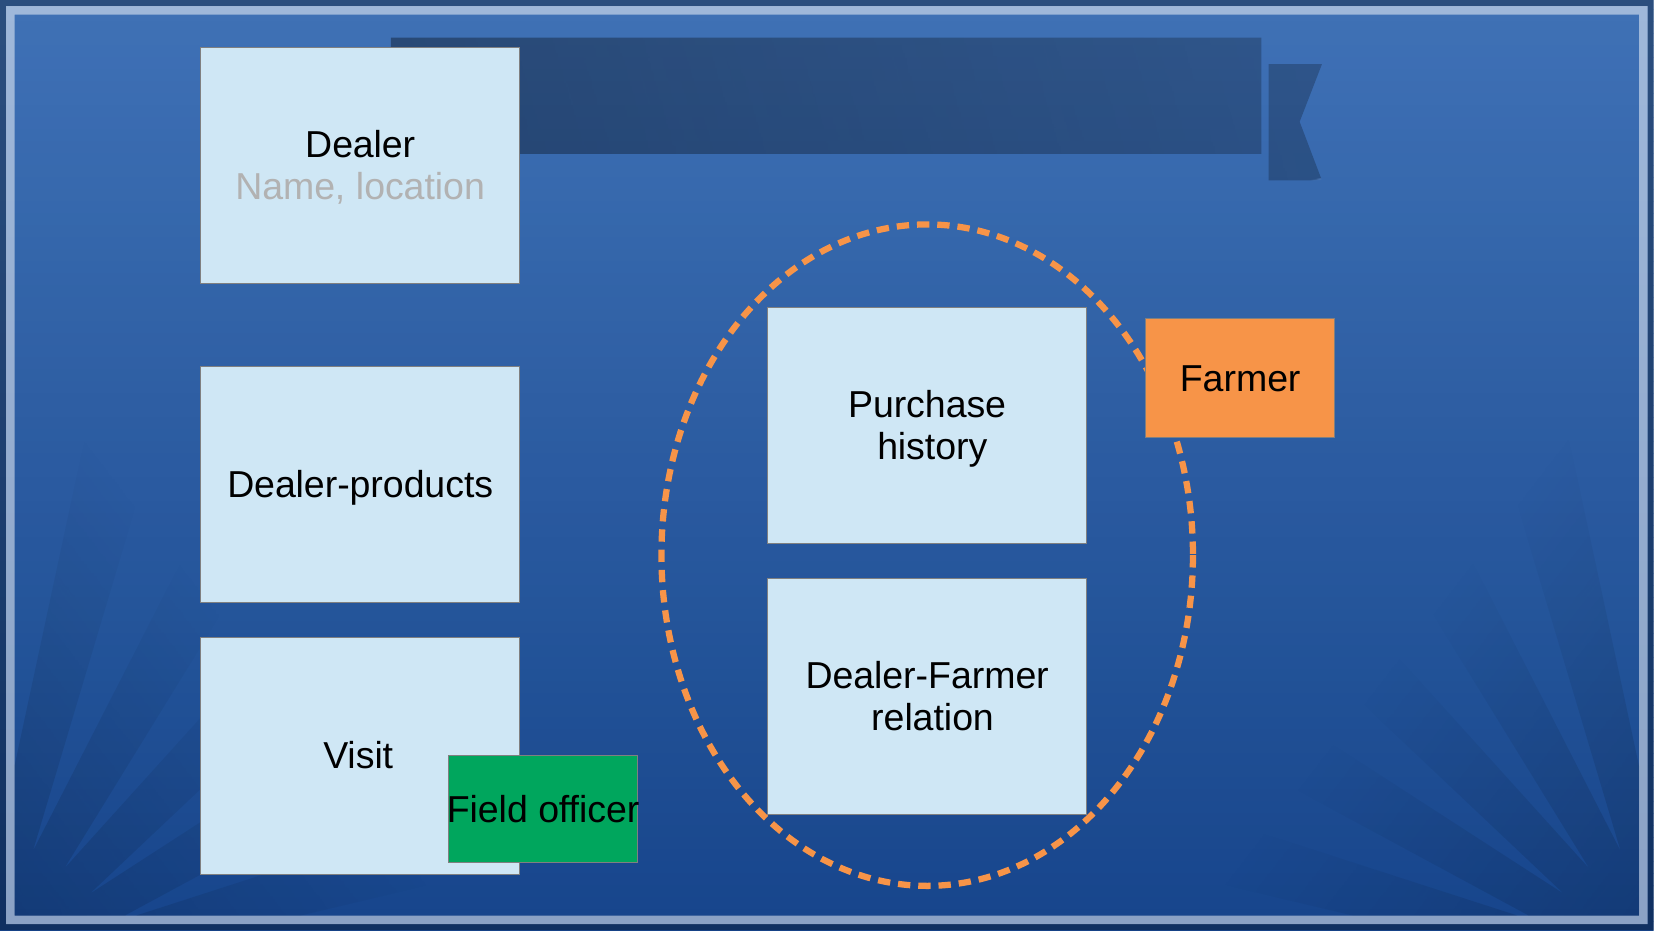

#
Dealer
Name, location
Purchase
 history
Farmer
Dealer-products
Dealer-Farmer
 relation
Visit
Field officer